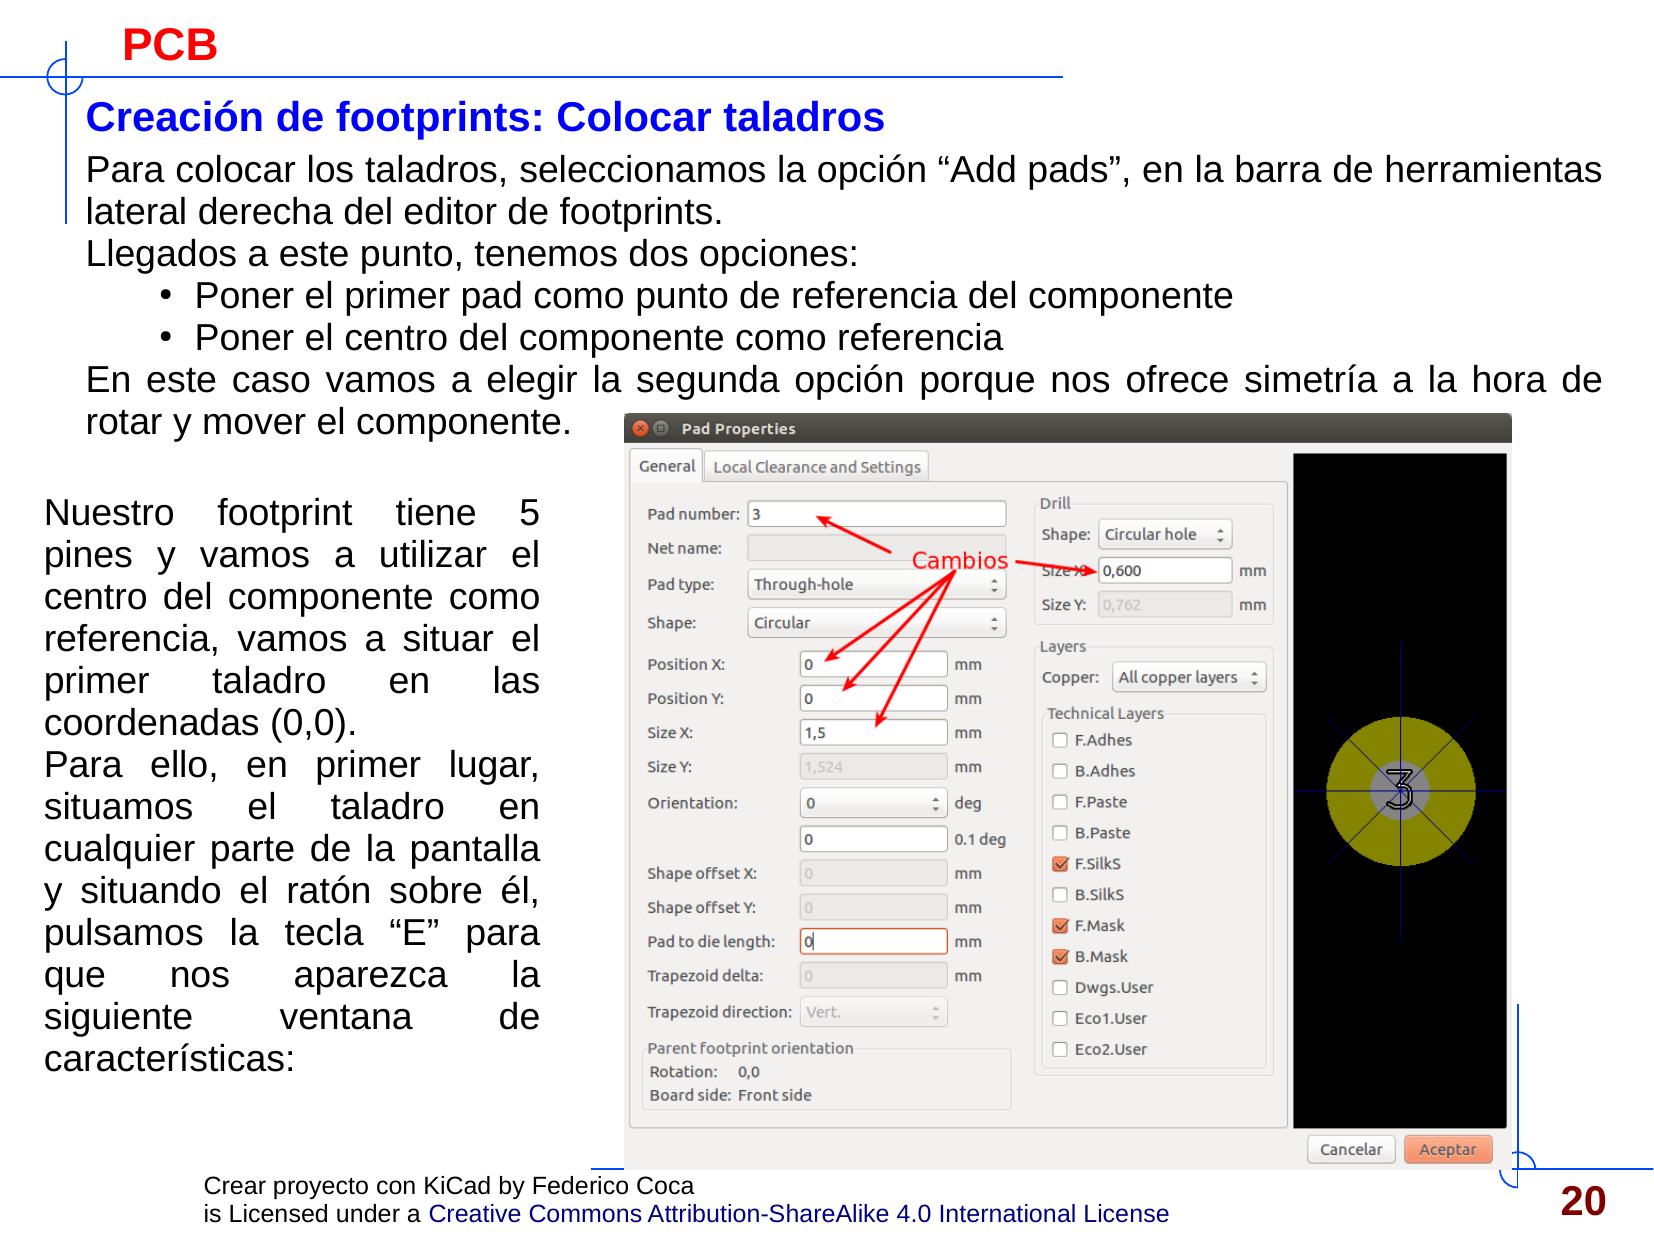

PCB
Creación de footprints: Colocar taladros
Para colocar los taladros, seleccionamos la opción “Add pads”, en la barra de herramientas lateral derecha del editor de footprints.
Llegados a este punto, tenemos dos opciones:
Poner el primer pad como punto de referencia del componente
Poner el centro del componente como referencia
En este caso vamos a elegir la segunda opción porque nos ofrece simetría a la hora de rotar y mover el componente.
Nuestro footprint tiene 5 pines y vamos a utilizar el centro del componente como referencia, vamos a situar el primer taladro en las coordenadas (0,0).
Para ello, en primer lugar, situamos el taladro en cualquier parte de la pantalla y situando el ratón sobre él, pulsamos la tecla “E” para que nos aparezca la siguiente ventana de características:
Crear proyecto con KiCad by Federico Coca
is Licensed under a Creative Commons Attribution-ShareAlike 4.0 International License